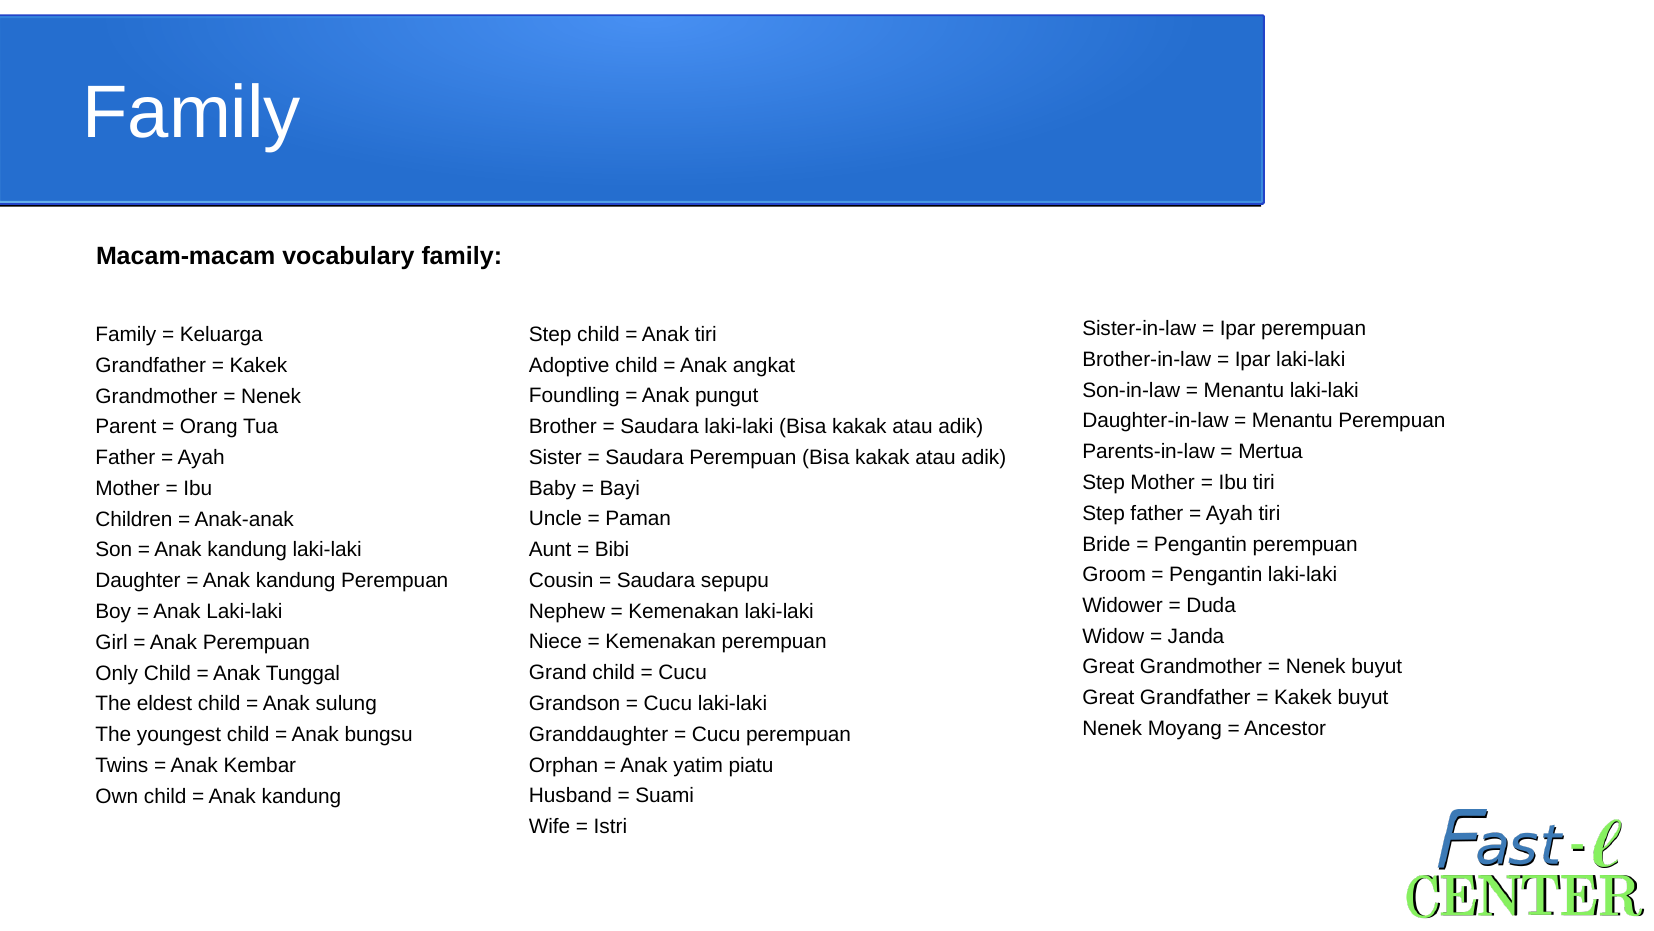

# Family
Macam-macam vocabulary family:
Sister-in-law = Ipar perempuan
Brother-in-law = Ipar laki-laki
Son-in-law = Menantu laki-laki
Daughter-in-law = Menantu Perempuan
Parents-in-law = Mertua
Step Mother = Ibu tiri
Step father = Ayah tiri
Bride = Pengantin perempuan
Groom = Pengantin laki-laki
Widower = Duda
Widow = Janda
Great Grandmother = Nenek buyut
Great Grandfather = Kakek buyut
Nenek Moyang = Ancestor
Step child = Anak tiri
Adoptive child = Anak angkat
Foundling = Anak pungut
Brother = Saudara laki-laki (Bisa kakak atau adik)
Sister = Saudara Perempuan (Bisa kakak atau adik)
Baby = Bayi
Uncle = Paman
Aunt = Bibi
Cousin = Saudara sepupu
Nephew = Kemenakan laki-laki
Niece = Kemenakan perempuan
Grand child = Cucu
Grandson = Cucu laki-laki
Granddaughter = Cucu perempuan
Orphan = Anak yatim piatu
Husband = Suami
Wife = Istri
Family = Keluarga
Grandfather = Kakek
Grandmother = Nenek
Parent = Orang Tua
Father = Ayah
Mother = Ibu
Children = Anak-anak
Son = Anak kandung laki-laki
Daughter = Anak kandung Perempuan
Boy = Anak Laki-laki
Girl = Anak Perempuan
Only Child = Anak Tunggal
The eldest child = Anak sulung
The youngest child = Anak bungsu
Twins = Anak Kembar
Own child = Anak kandung